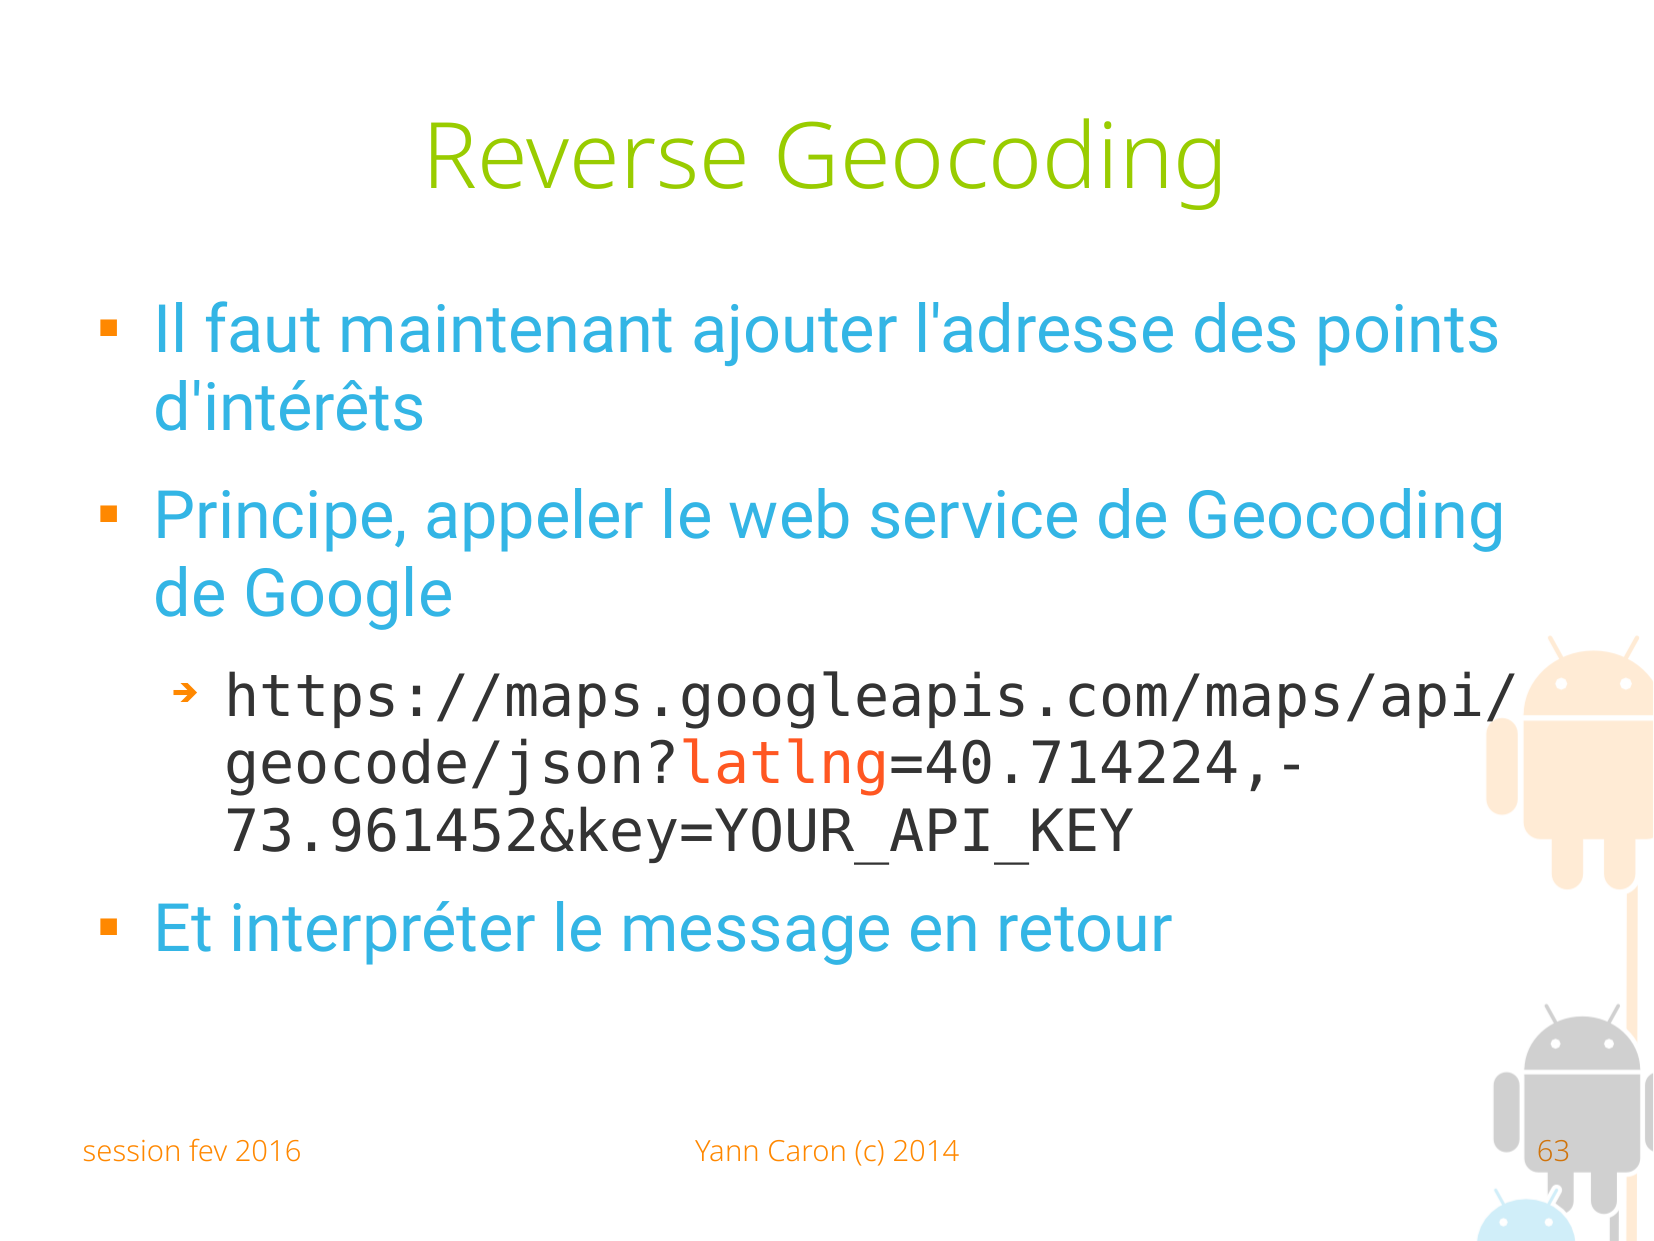

# Reverse Geocoding
Il faut maintenant ajouter l'adresse des points d'intérêts
Principe, appeler le web service de Geocoding de Google
https://maps.googleapis.com/maps/api/geocode/json?latlng=40.714224,-73.961452&key=YOUR_API_KEY
Et interpréter le message en retour
session fev 2016
Yann Caron (c) 2014
63